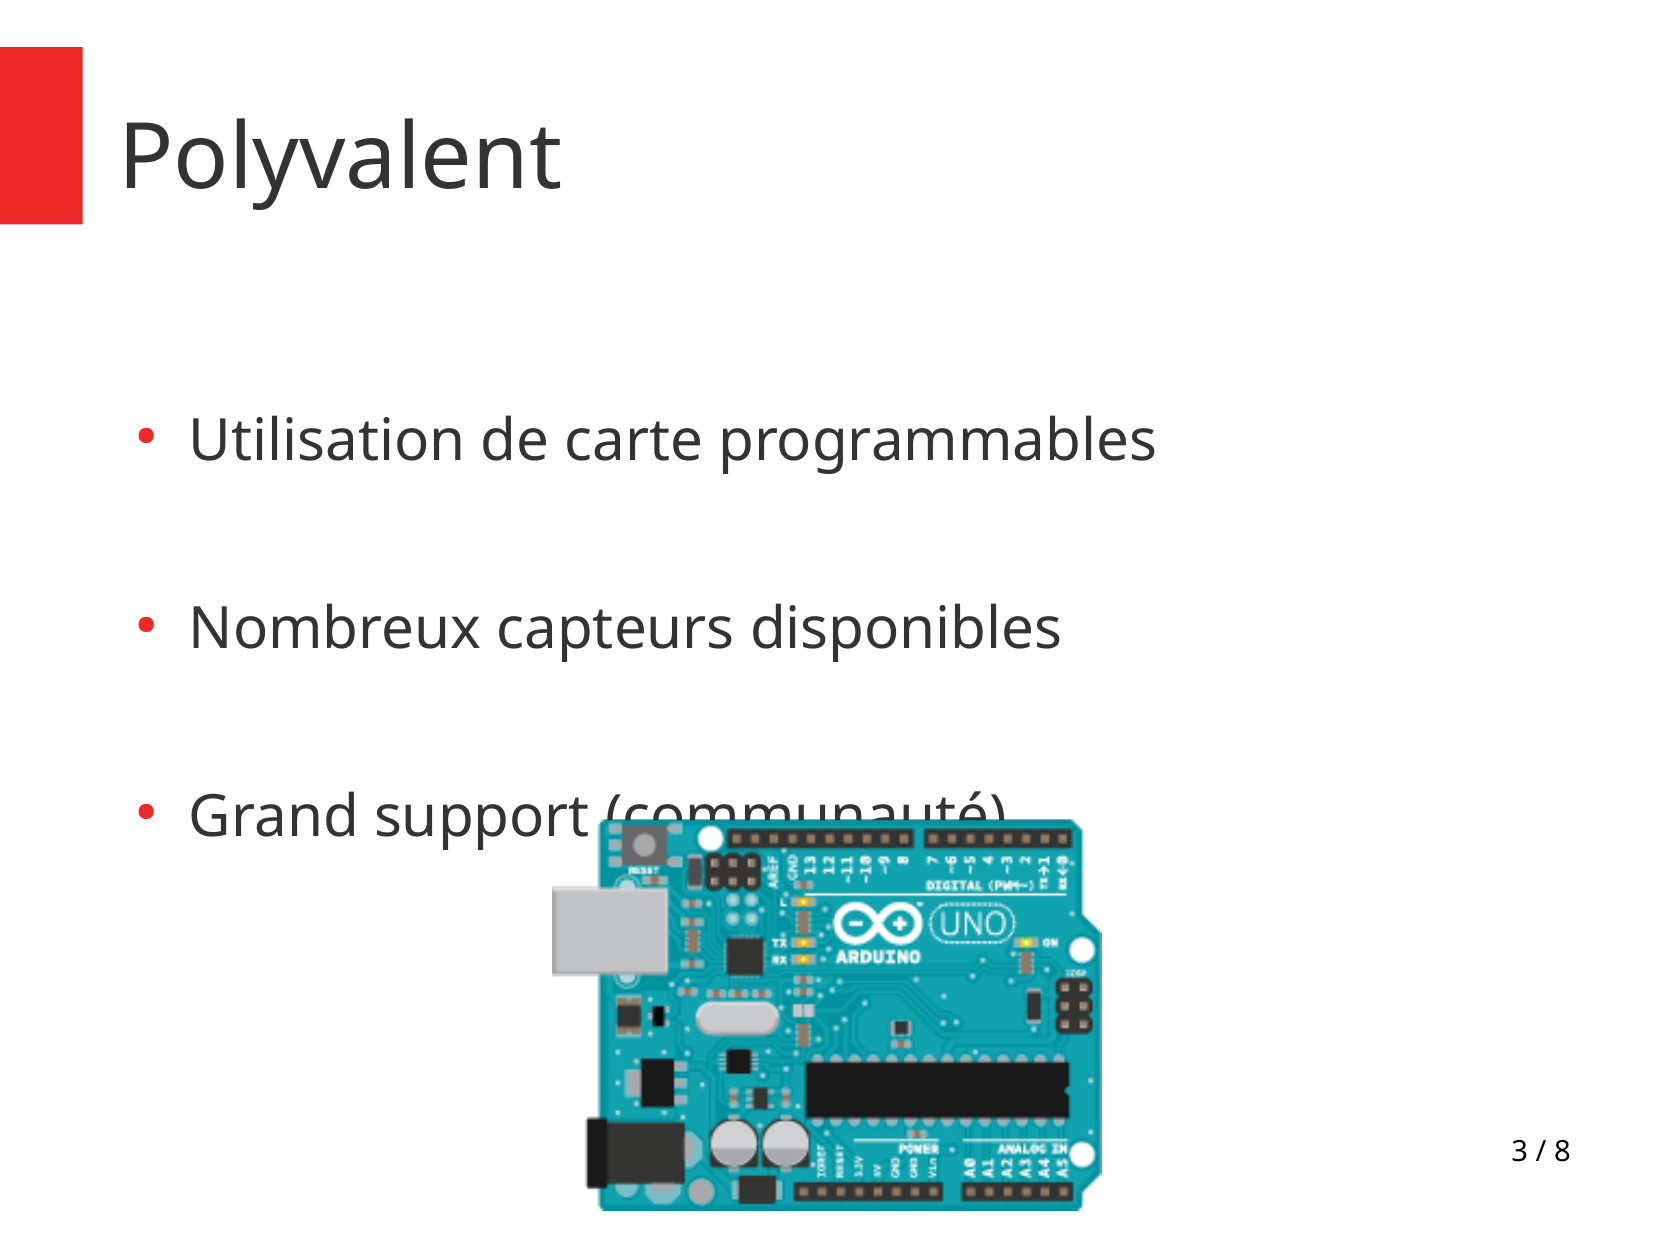

# Polyvalent
Utilisation de carte programmables
Nombreux capteurs disponibles
Grand support (communauté)
3